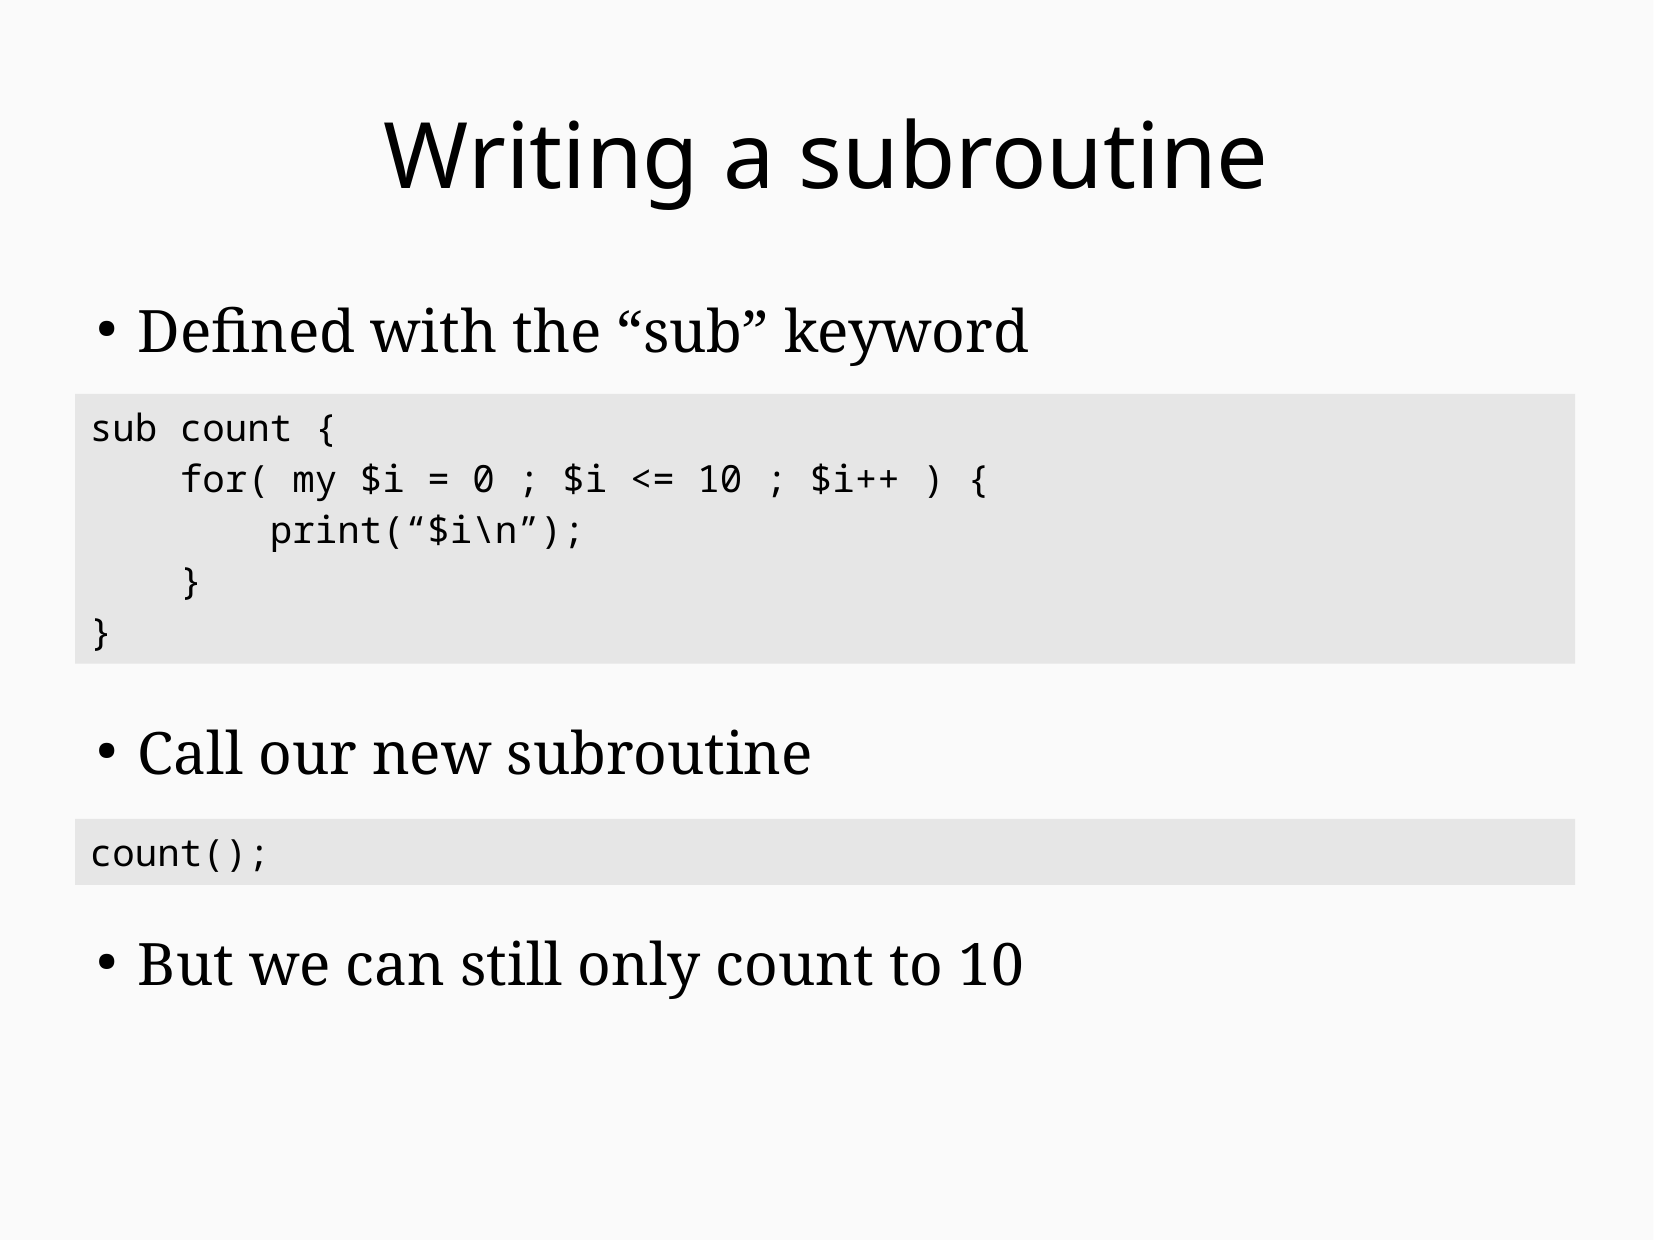

# Writing a subroutine
Defined with the “sub” keyword
Call our new subroutine
But we can still only count to 10
sub count {
 for( my $i = 0 ; $i <= 10 ; $i++ ) {
 print(“$i\n”);
 }
}
count();